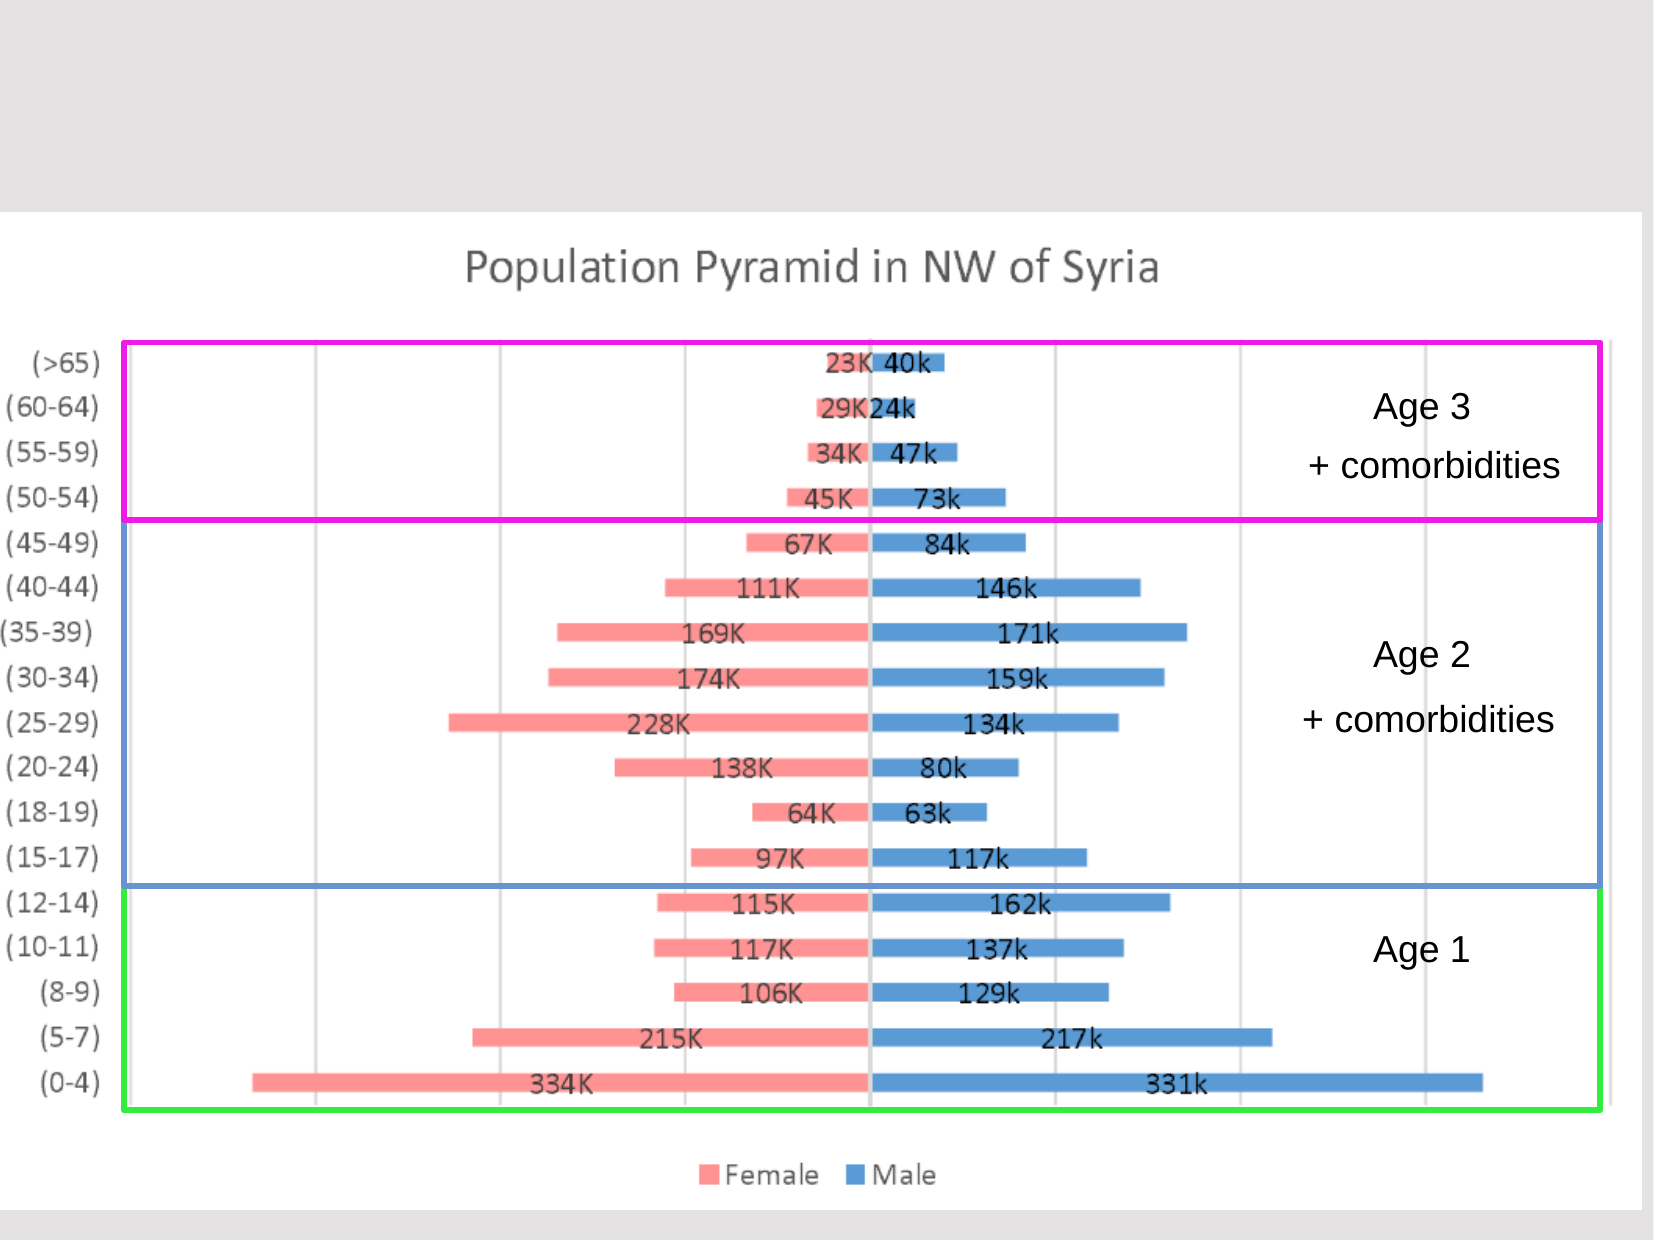

Age 3
+ comorbidities
Age 2
+ comorbidities
Age 1